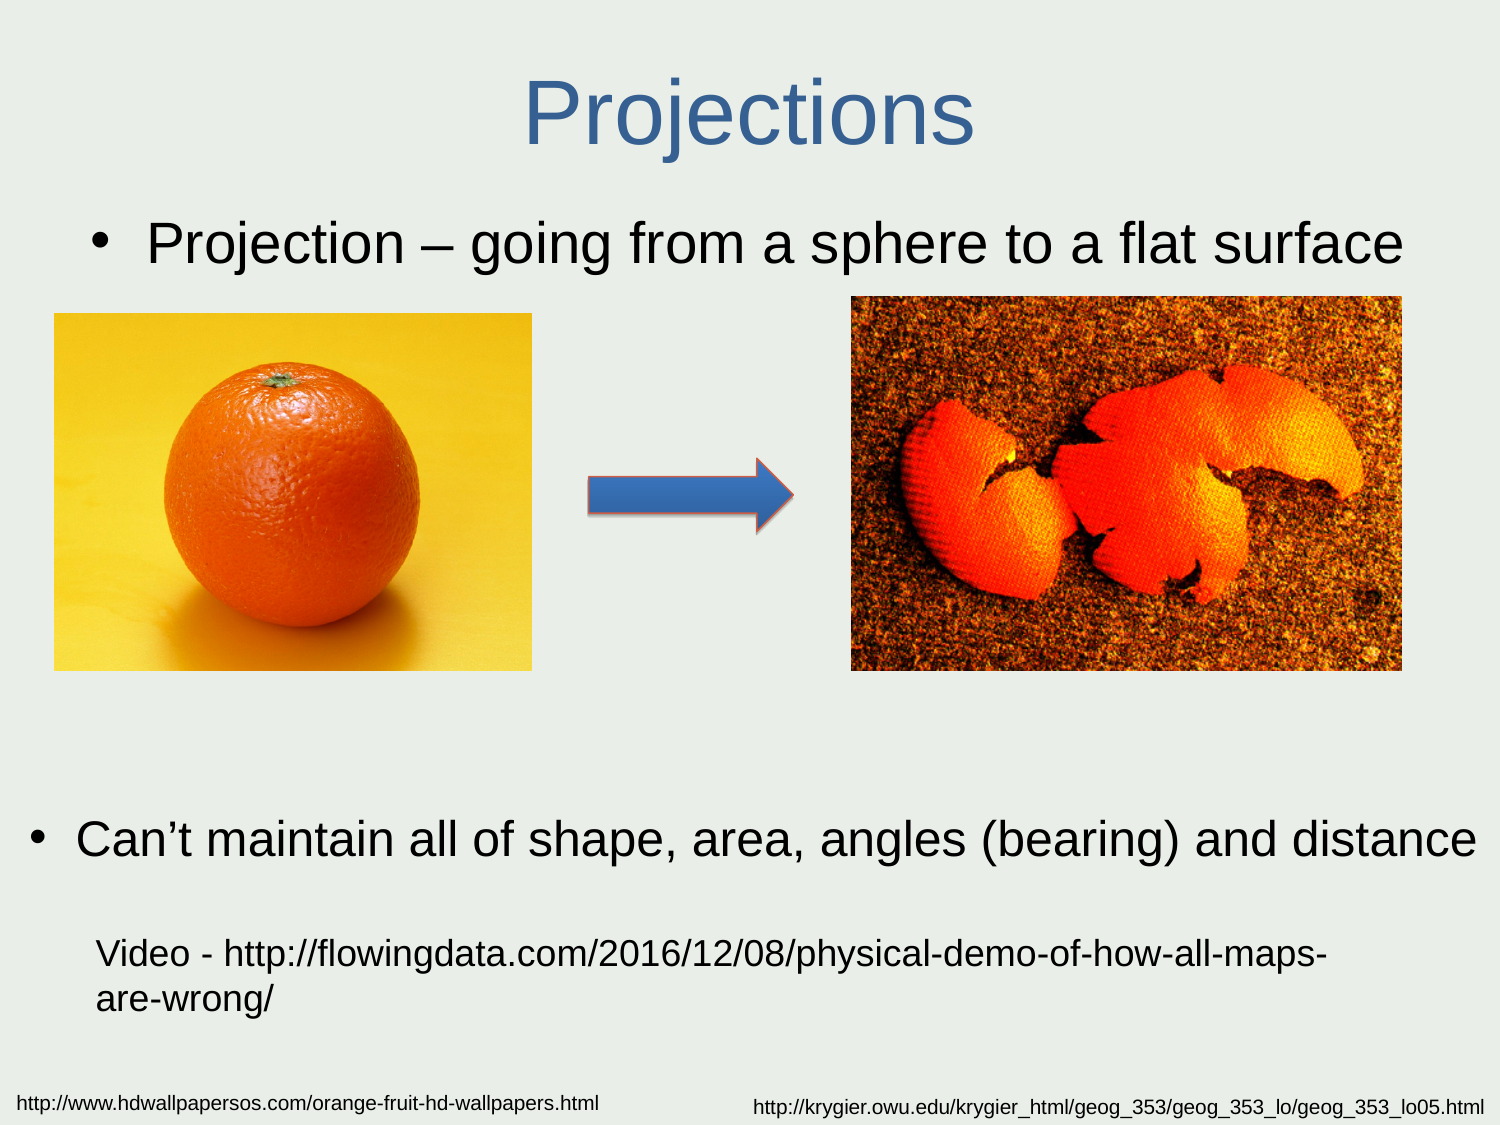

Projections
Projection – going from a sphere to a flat surface
Can’t maintain all of shape, area, angles (bearing) and distance
Video - http://flowingdata.com/2016/12/08/physical-demo-of-how-all-maps-are-wrong/
http://www.hdwallpapersos.com/orange-fruit-hd-wallpapers.html
http://krygier.owu.edu/krygier_html/geog_353/geog_353_lo/geog_353_lo05.html